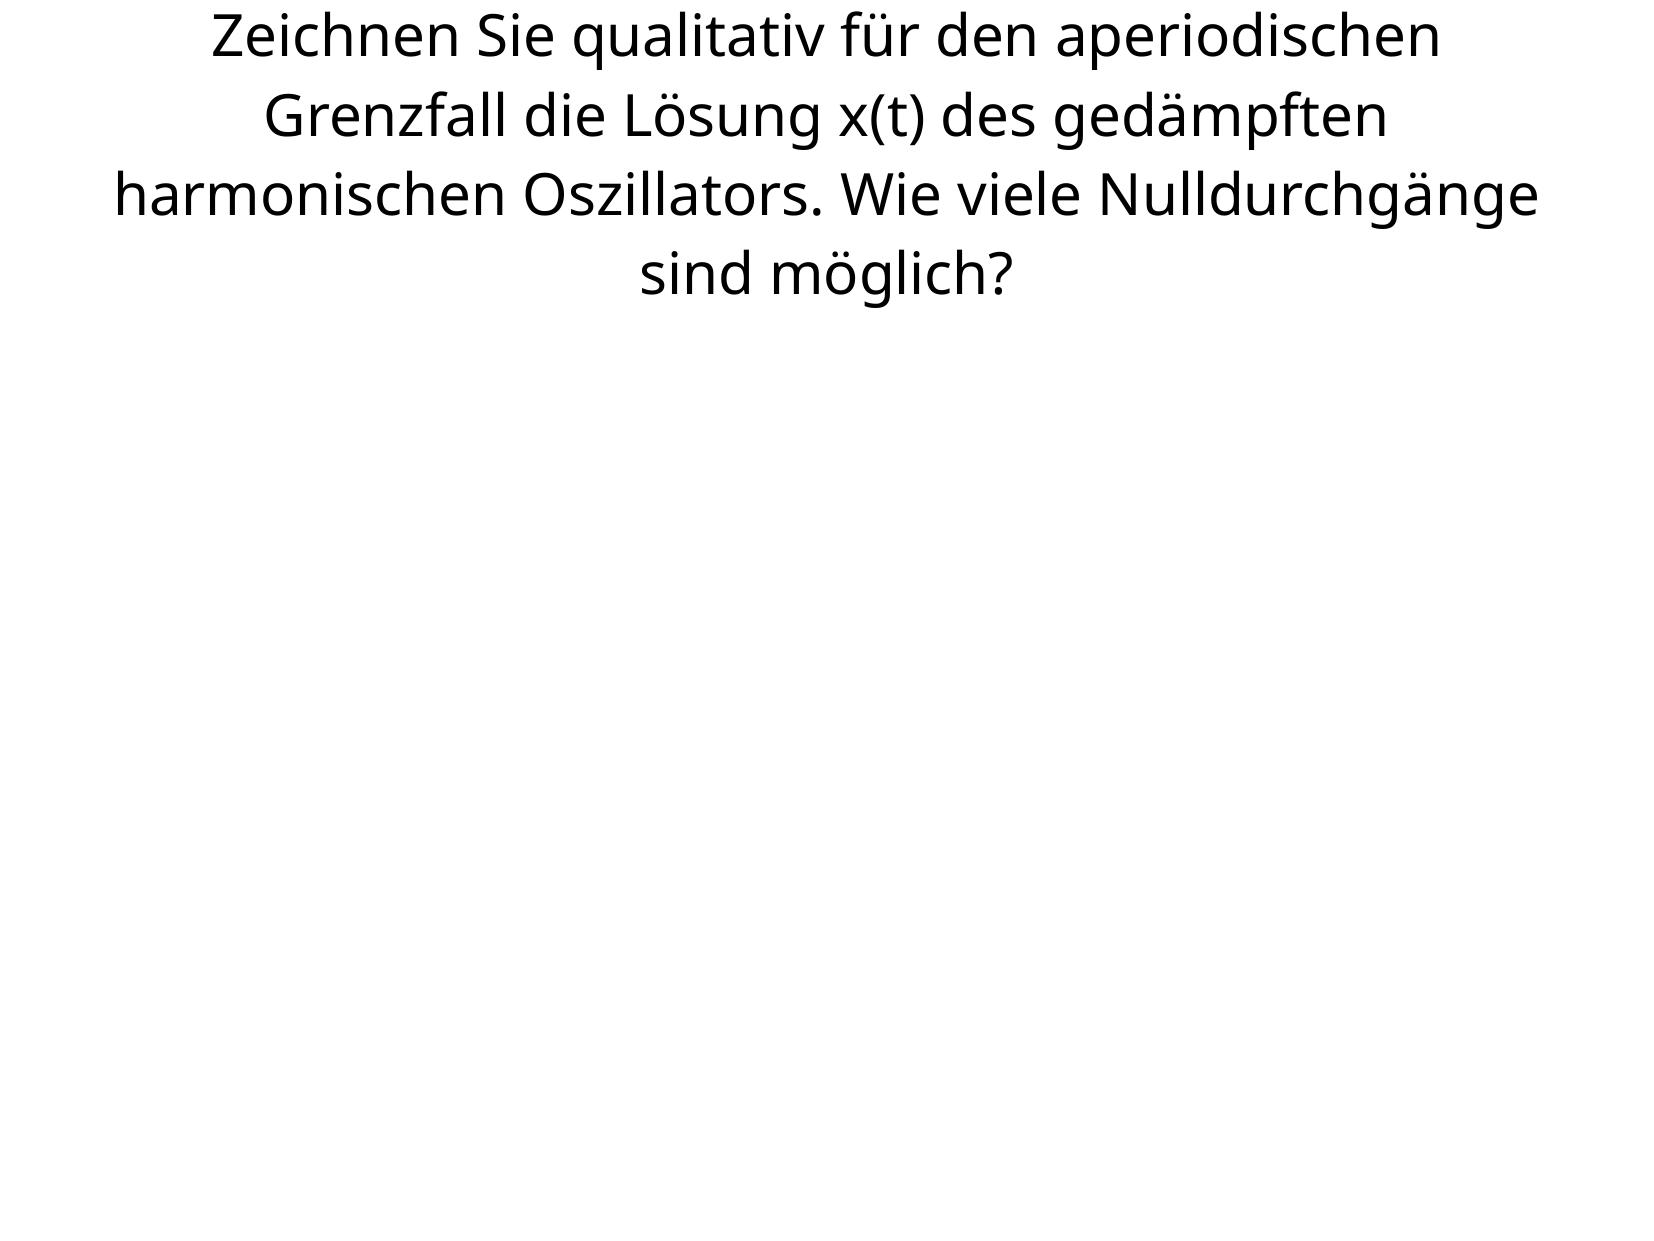

# Zeichnen Sie qualitativ für den aperiodischen Grenzfall die Lösung x(t) des gedämpften harmonischen Oszillators. Wie viele Nulldurchgänge sind möglich?